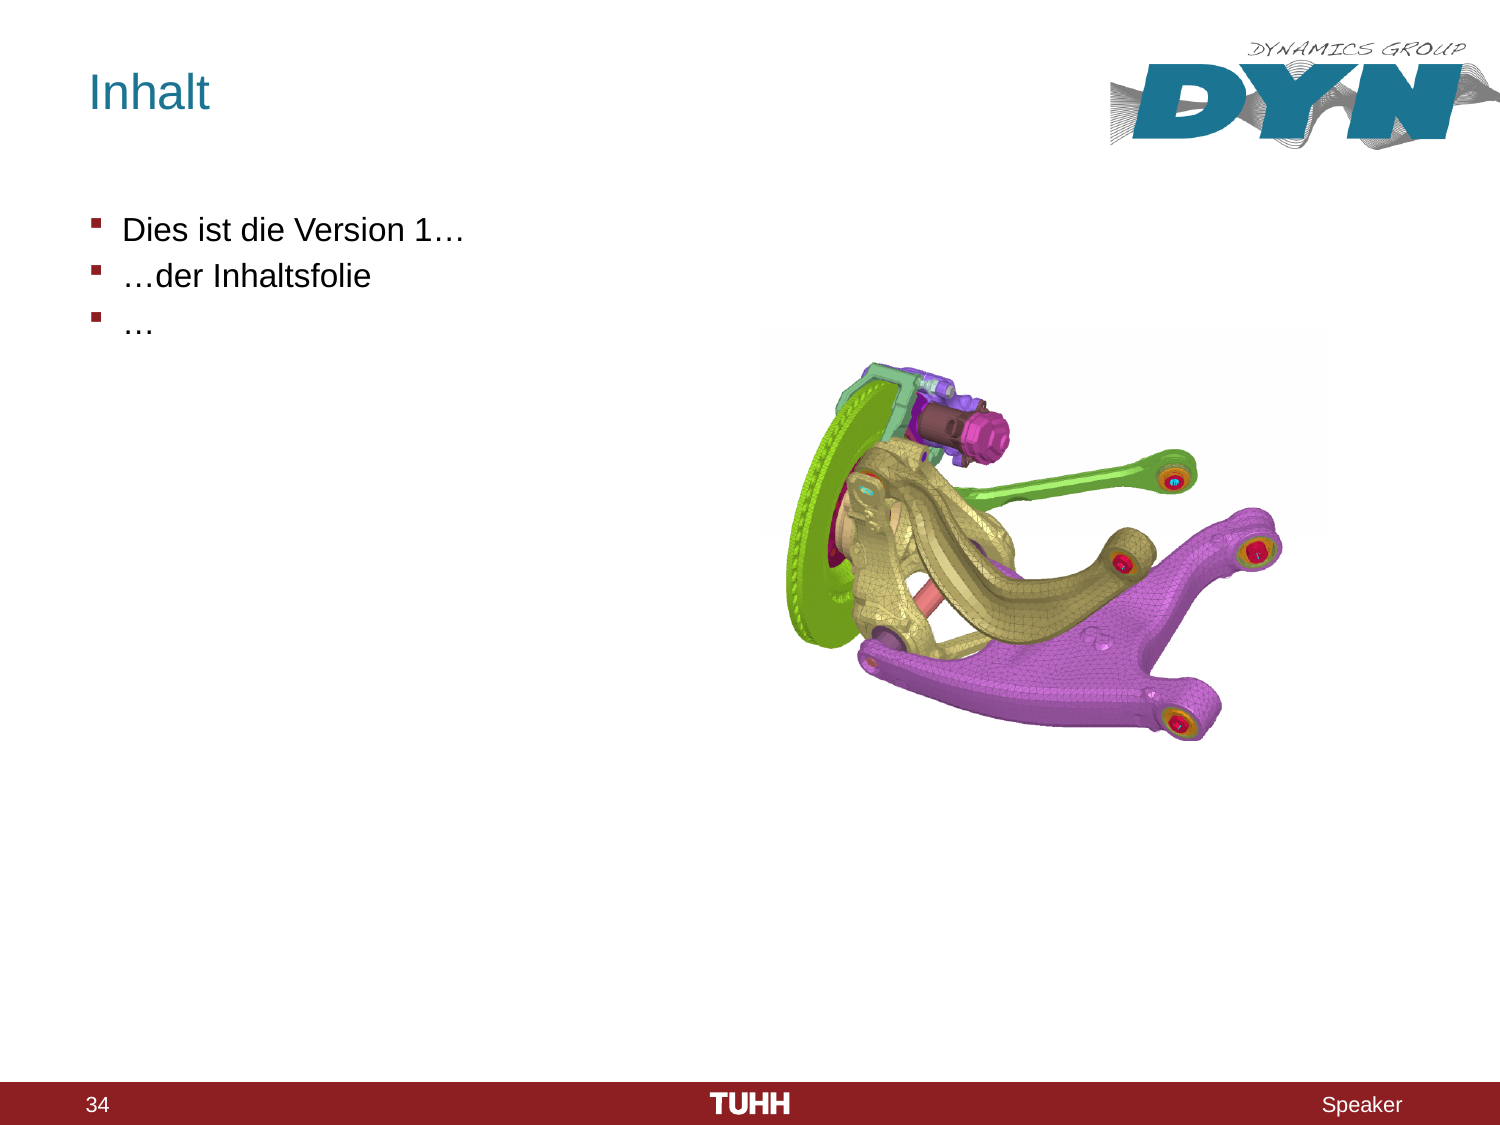

# Inhalt
 Dies ist die Version 1…
 …der Inhaltsfolie
 …